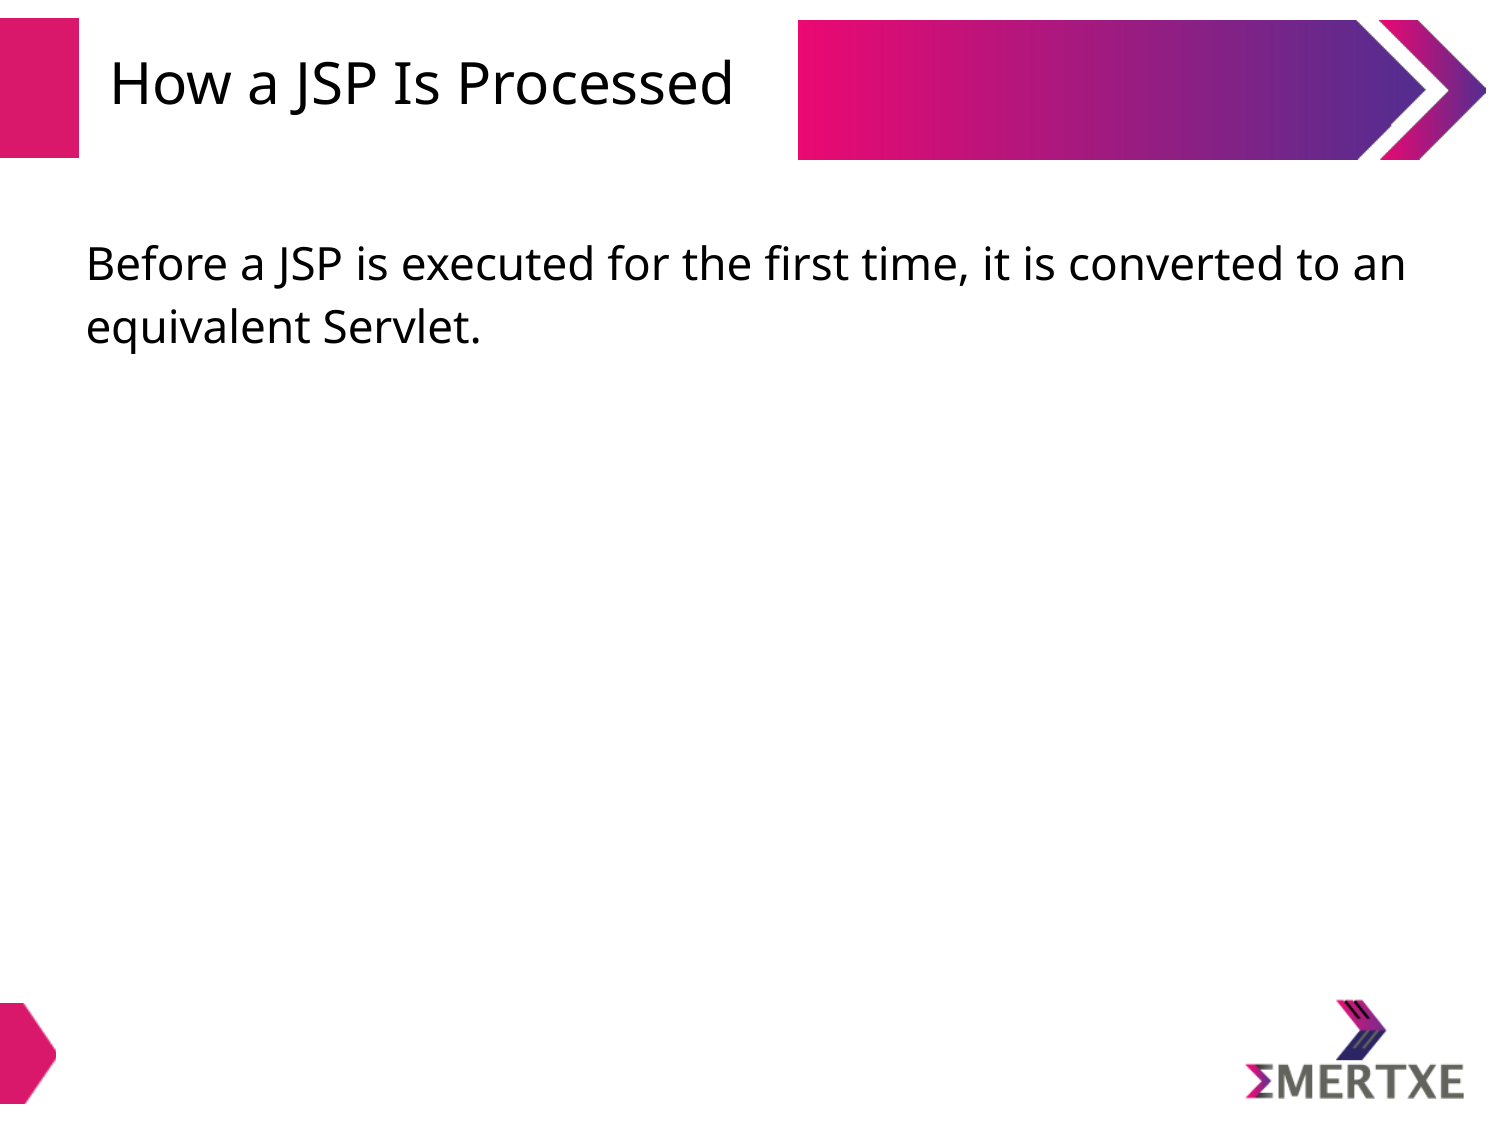

How a JSP Is Processed
Before a JSP is executed for the first time, it is converted to an equivalent Servlet.